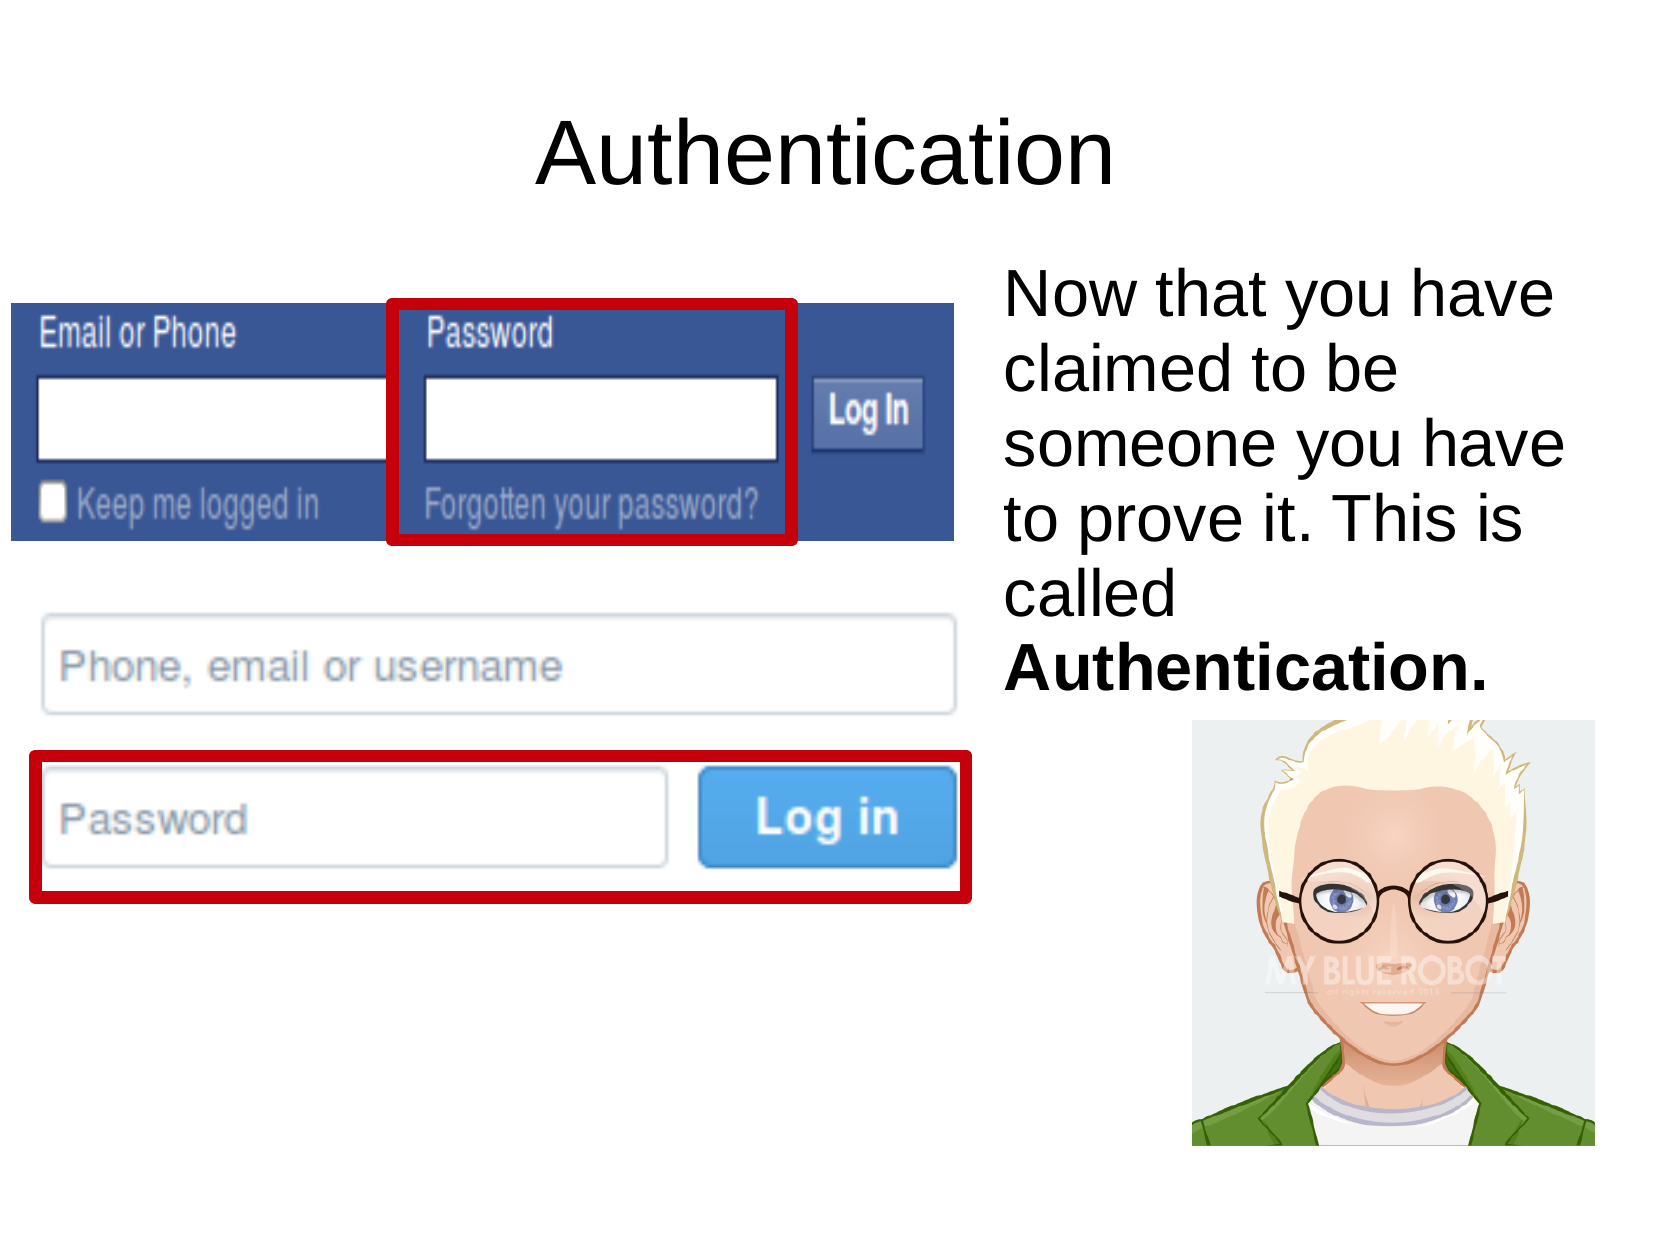

# Authentication
Now that you have claimed to be someone you have to prove it. This is called Authentication.